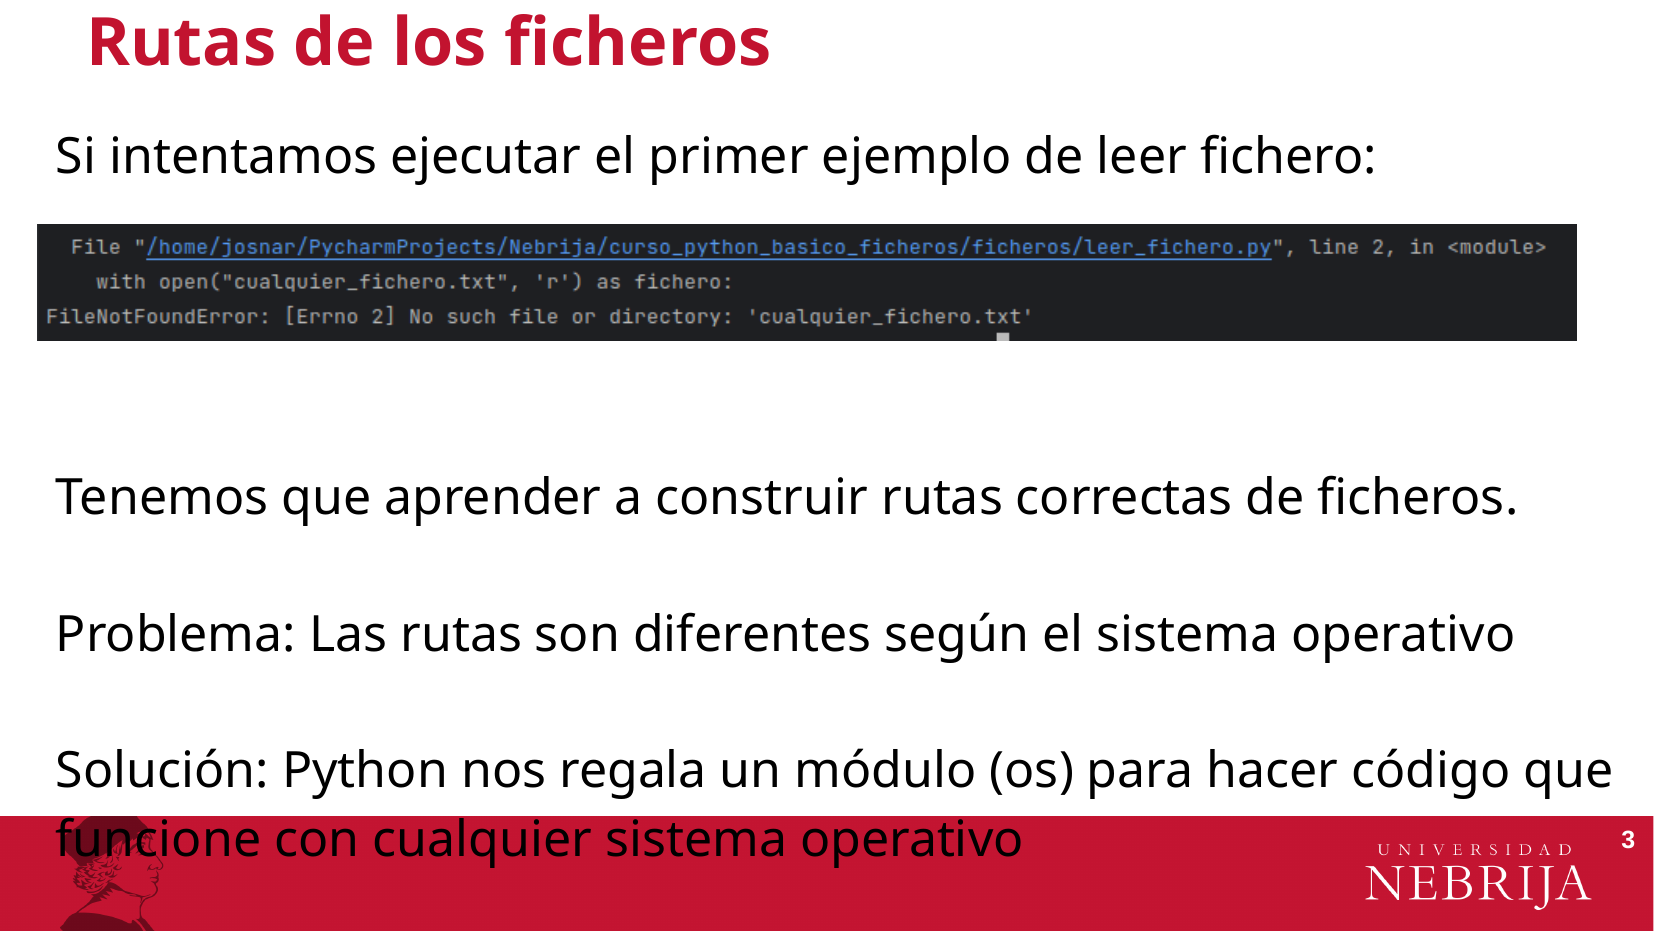

Rutas de los ficheros
Si intentamos ejecutar el primer ejemplo de leer fichero:
Tenemos que aprender a construir rutas correctas de ficheros.
Problema: Las rutas son diferentes según el sistema operativo
Solución: Python nos regala un módulo (os) para hacer código que funcione con cualquier sistema operativo